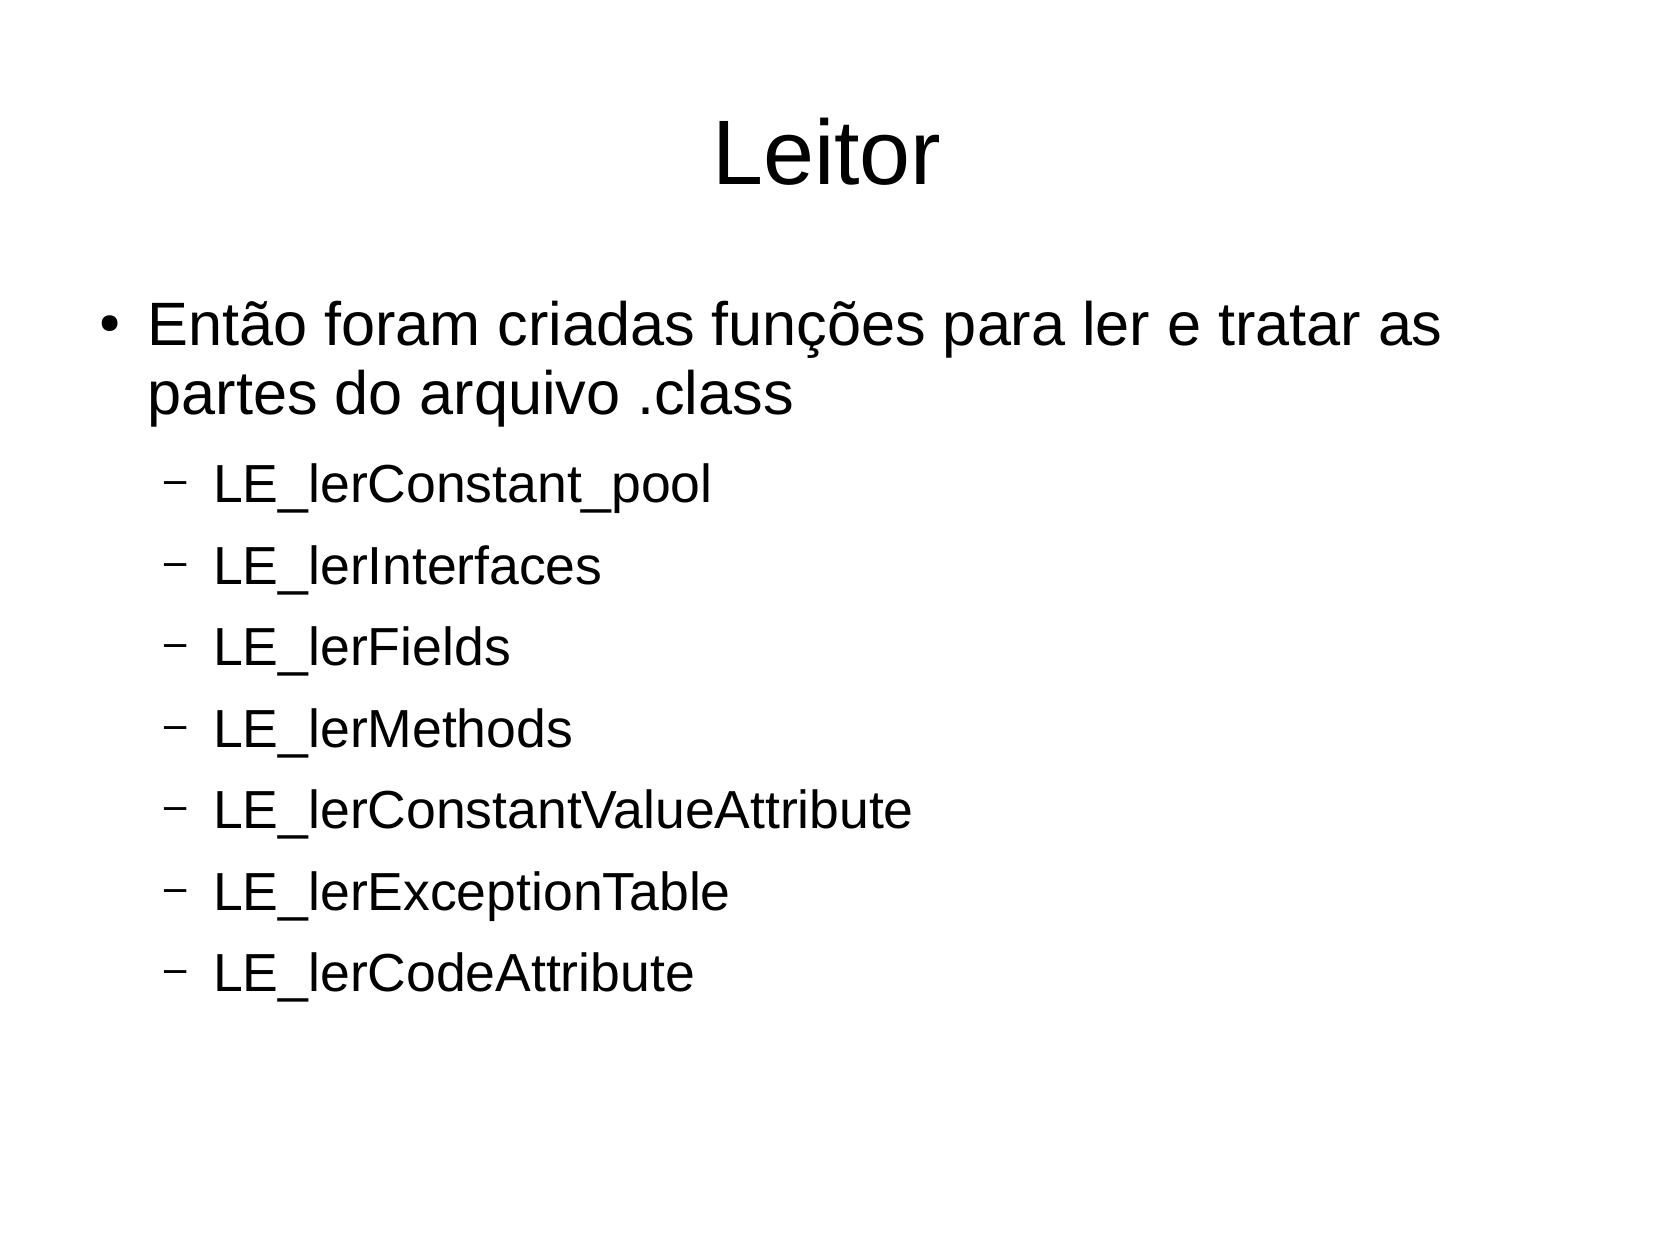

# Leitor
Então foram criadas funções para ler e tratar as partes do arquivo .class
LE_lerConstant_pool
LE_lerInterfaces
LE_lerFields
LE_lerMethods
LE_lerConstantValueAttribute
LE_lerExceptionTable
LE_lerCodeAttribute